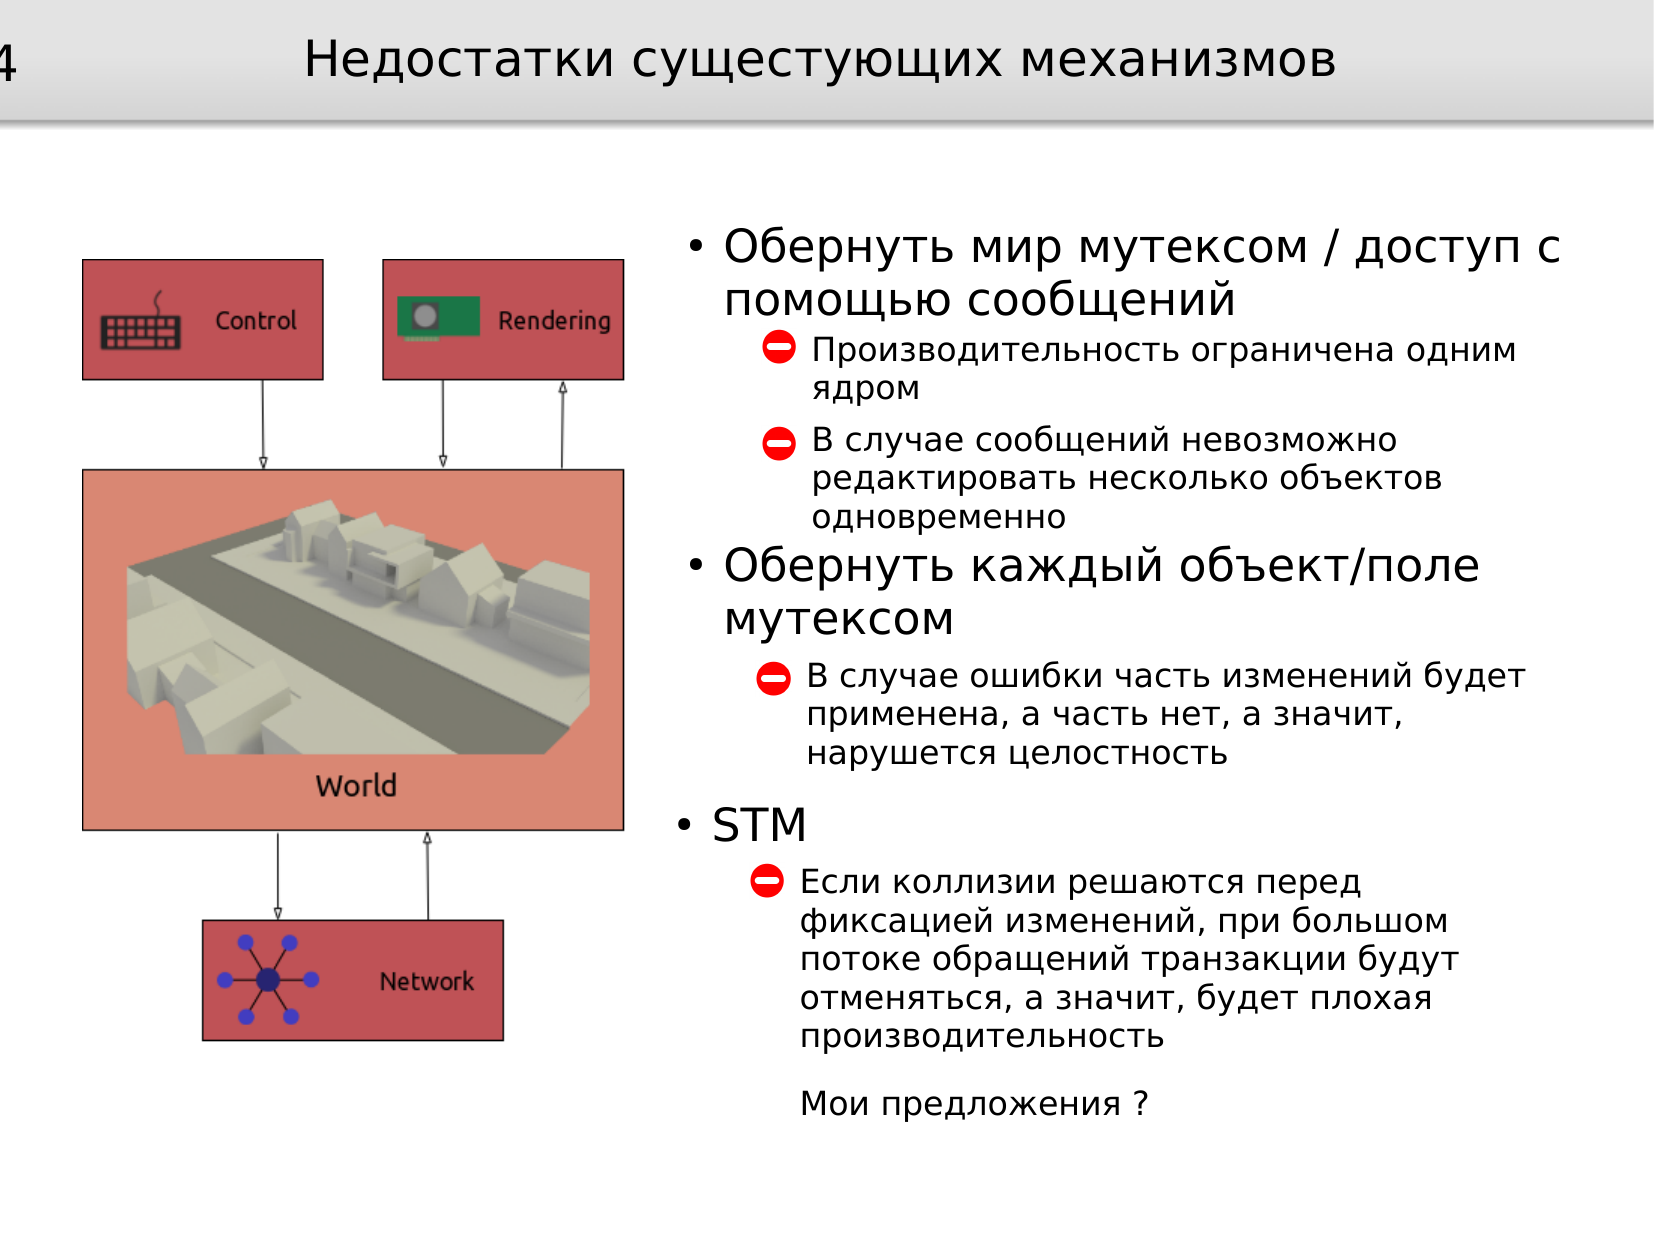

# Недостатки сущестующих механизмов
Обернуть мир мутексом / доступ с помощью сообщений
Производительность ограничена одним ядром
В случае сообщений невозможно редактировать несколько объектов одновременно
Обернуть каждый объект/поле мутексом
В случае ошибки часть изменений будет применена, а часть нет, а значит, нарушется целостность
STM
Если коллизии решаются перед фиксацией изменений, при большом потоке обращений транзакции будут отменяться, а значит, будет плохая производительность
Мои предложения ?